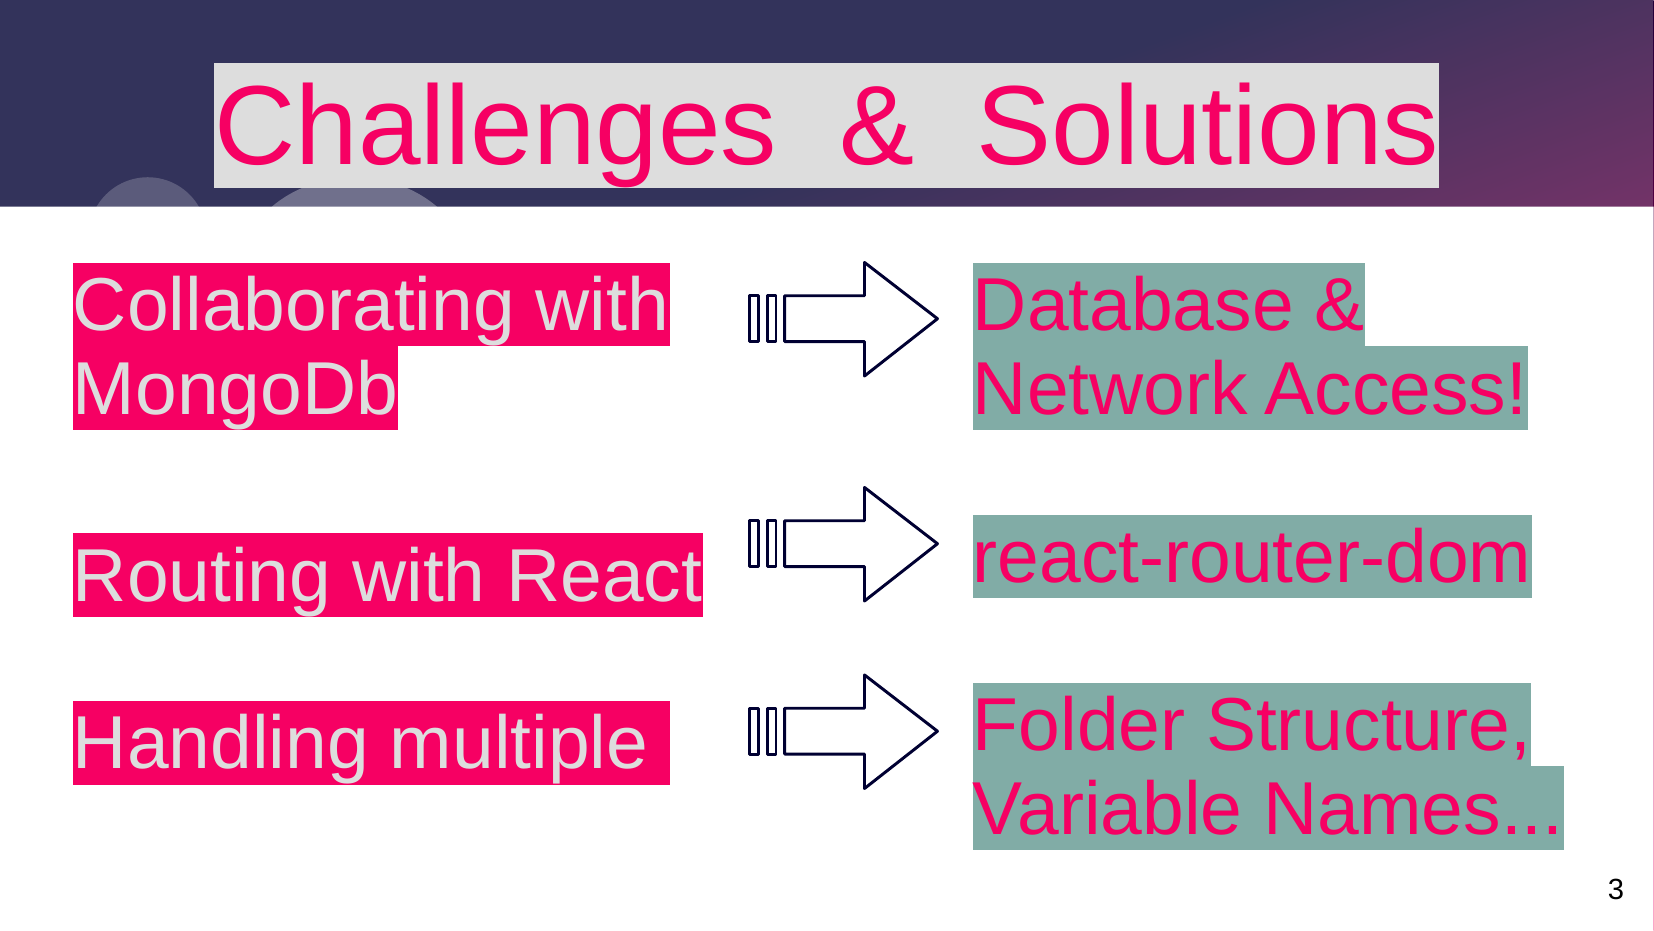

# Challenges & Solutions
Collaborating with MongoDb
Routing with React
Handling multiple
Database & Network Access!
react-router-dom
Folder Structure, Variable Names...